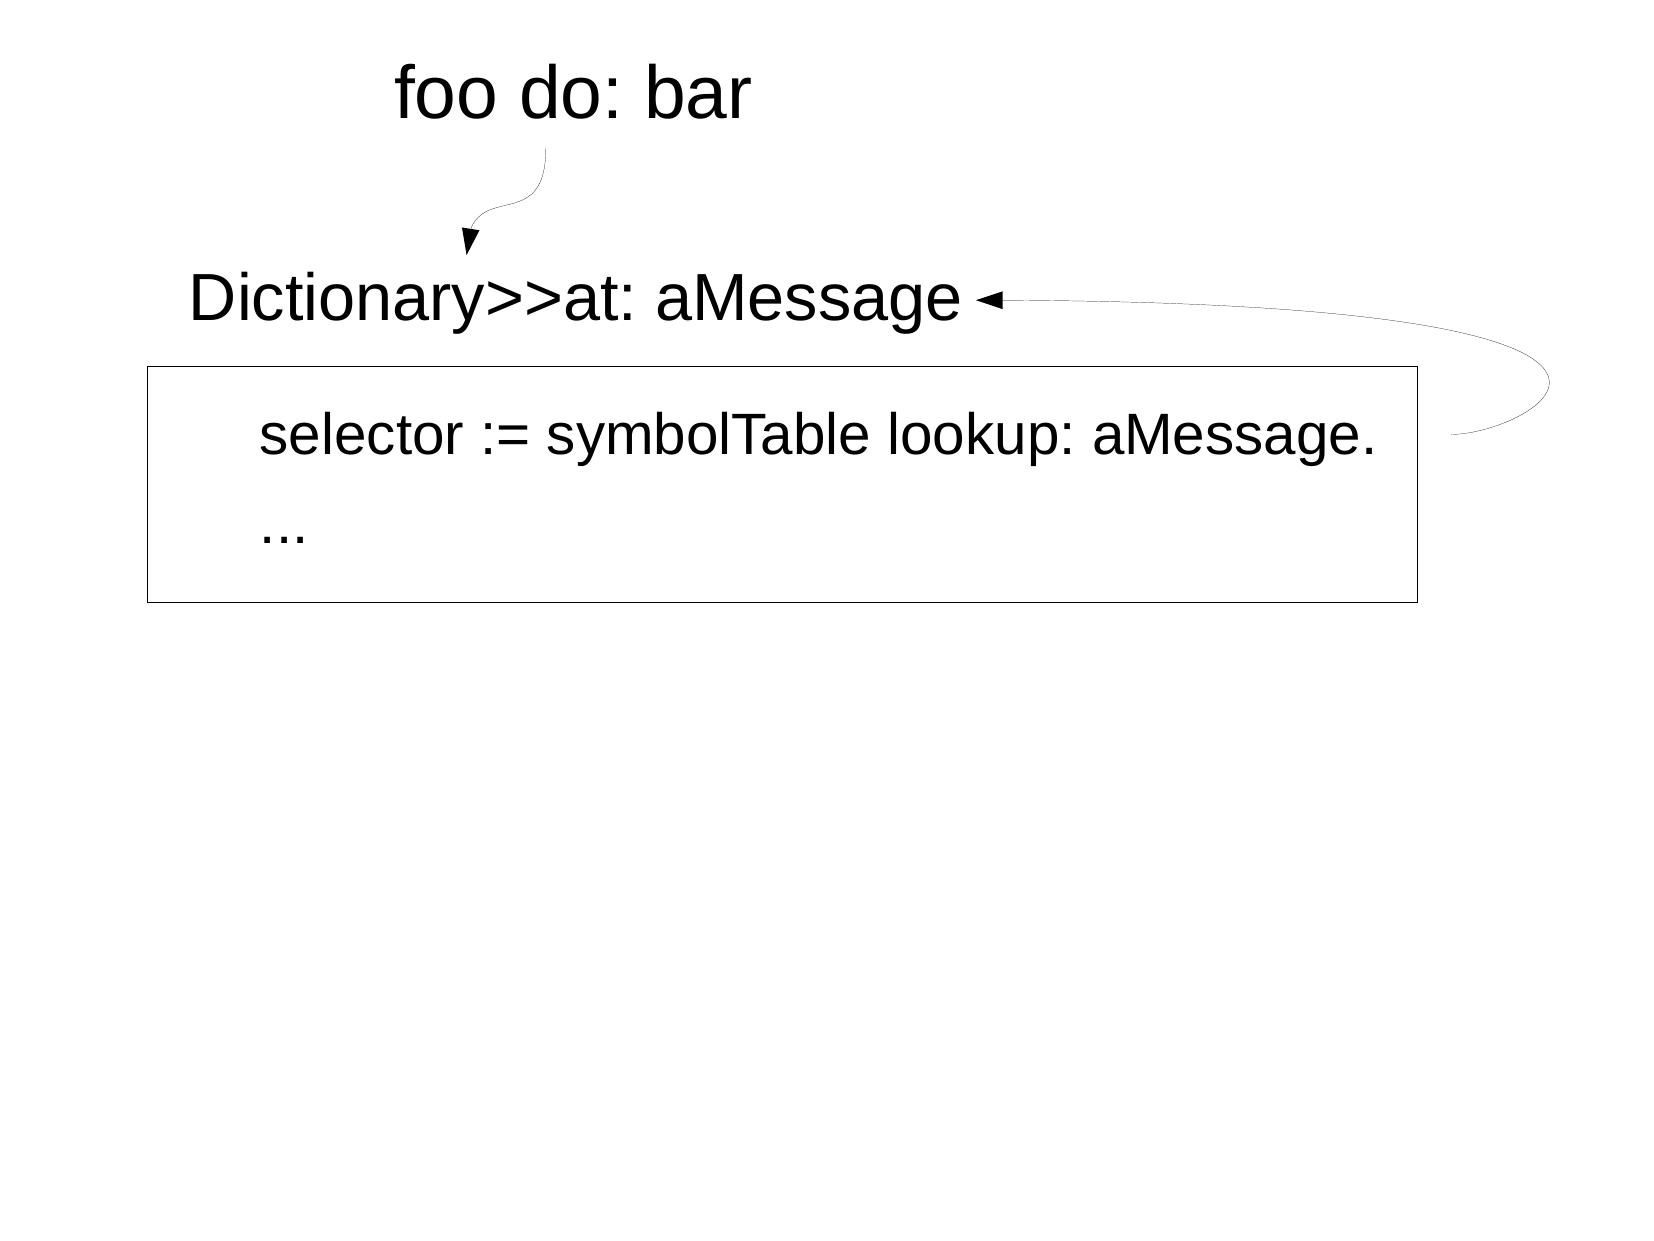

foo do: bar
# Dictionary>>at: aMessage
selector := symbolTable lookup: aMessage.
...